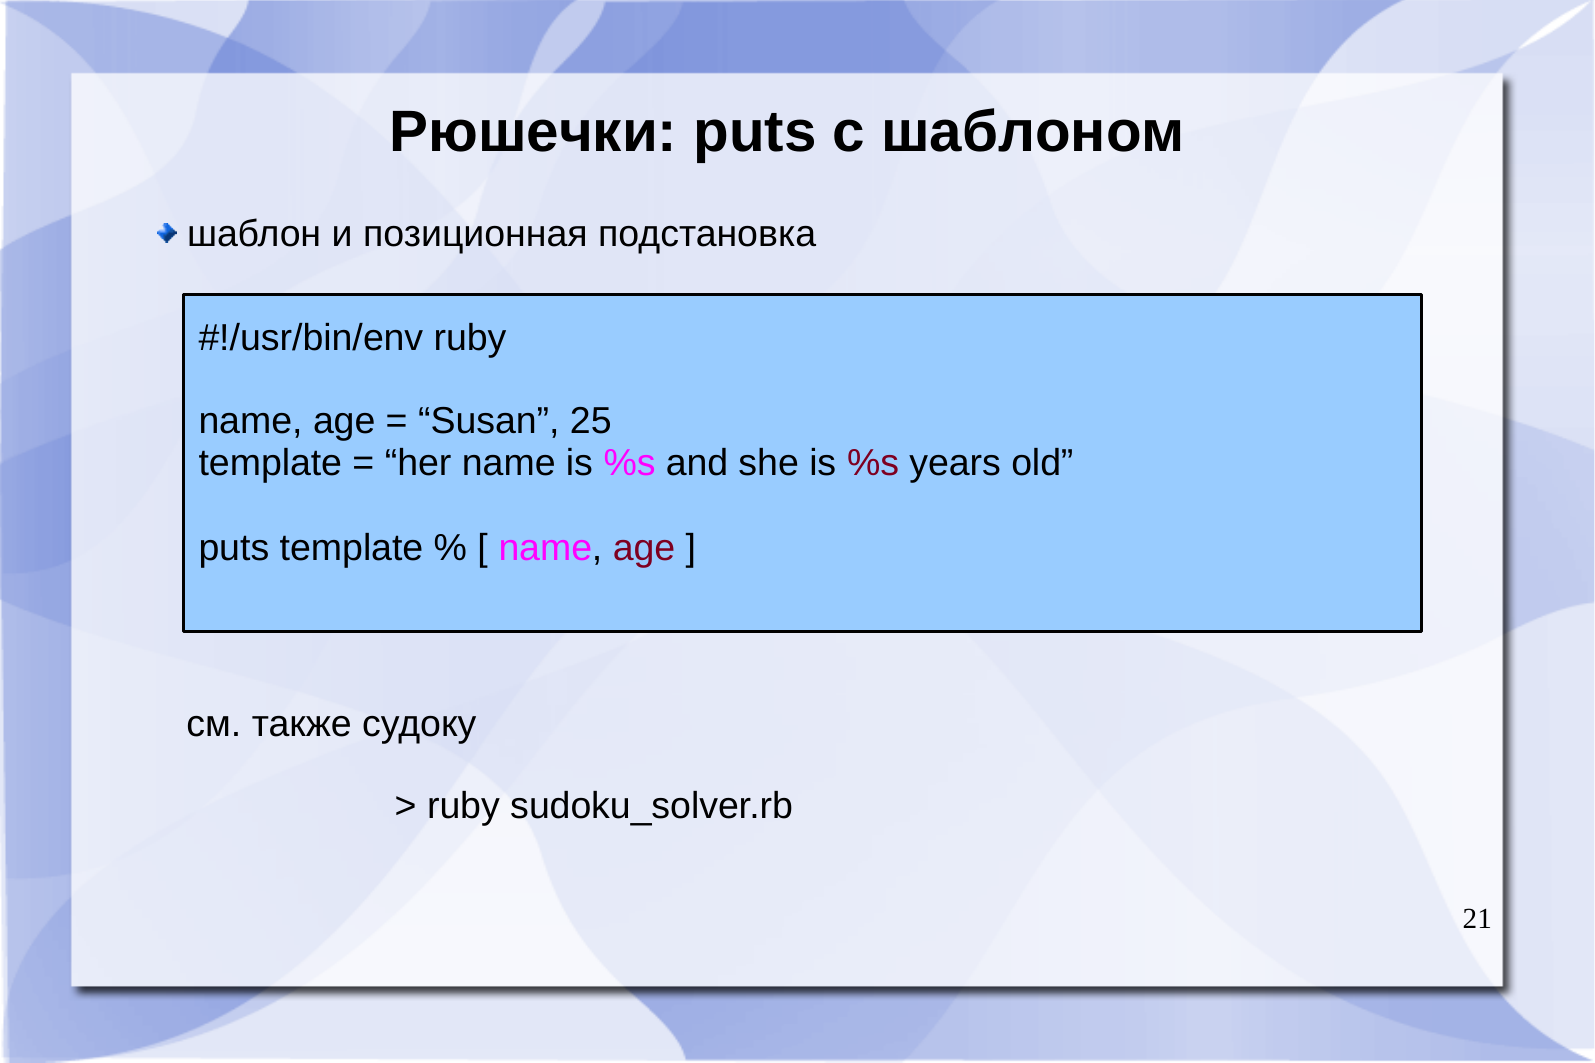

# Рюшечки: puts с шаблоном
 шаблон и позиционная подстановка
#!/usr/bin/env ruby
name, age = “Susan”, 25
template = “her name is %s and she is %s years old”
puts template % [ name, age ]
см. также судоку
> ruby sudoku_solver.rb
21